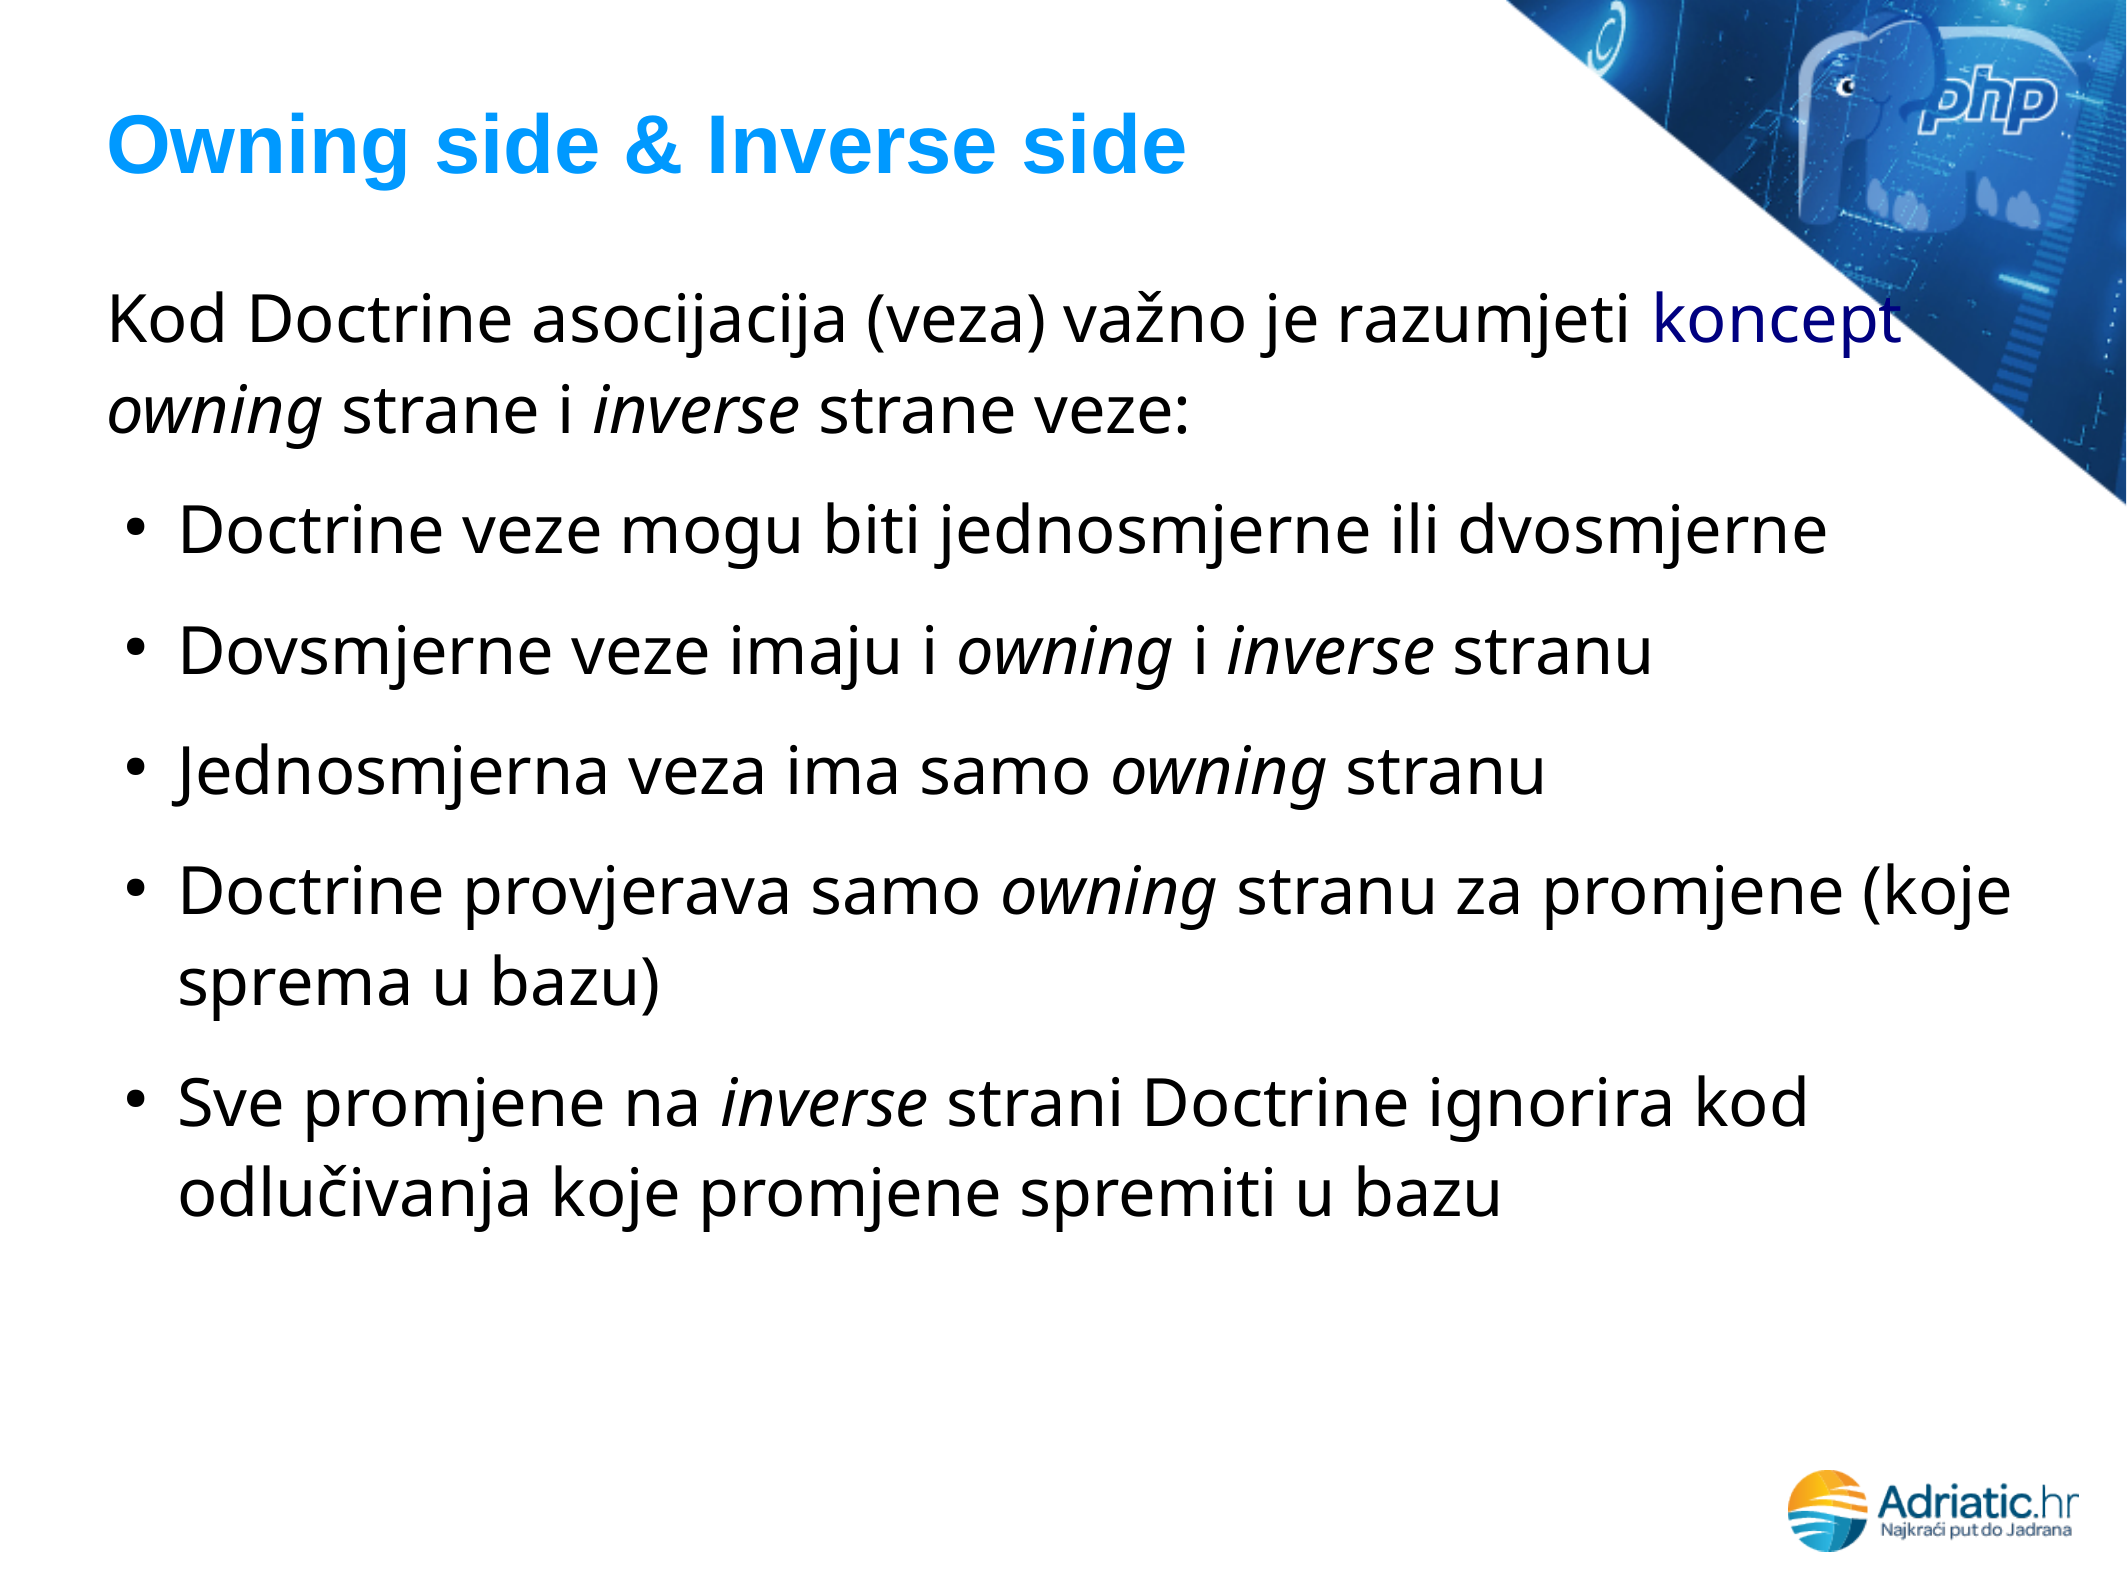

# Owning side & Inverse side
Kod Doctrine asocijacija (veza) važno je razumjeti koncept owning strane i inverse strane veze:
Doctrine veze mogu biti jednosmjerne ili dvosmjerne
Dovsmjerne veze imaju i owning i inverse stranu
Jednosmjerna veza ima samo owning stranu
Doctrine provjerava samo owning stranu za promjene (koje sprema u bazu)
Sve promjene na inverse strani Doctrine ignorira kod odlučivanja koje promjene spremiti u bazu